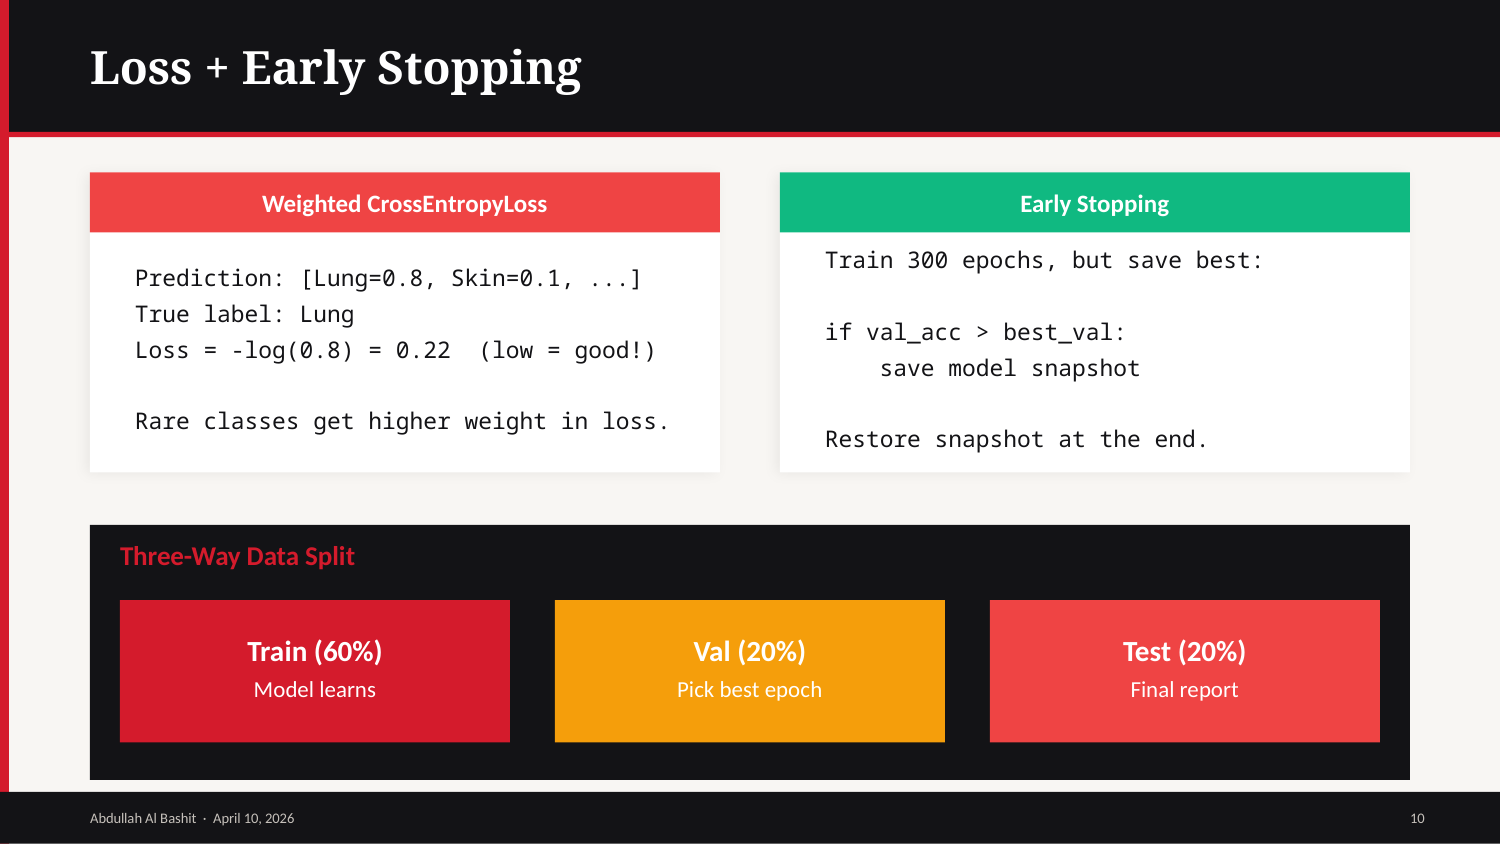

Loss + Early Stopping
Weighted CrossEntropyLoss
Early Stopping
Prediction: [Lung=0.8, Skin=0.1, ...]
True label: Lung
Loss = -log(0.8) = 0.22 (low = good!)
Rare classes get higher weight in loss.
Train 300 epochs, but save best:
if val_acc > best_val:
 save model snapshot
Restore snapshot at the end.
Three-Way Data Split
Train (60%)
Val (20%)
Test (20%)
Model learns
Pick best epoch
Final report
Abdullah Al Bashit · April 10, 2026
10